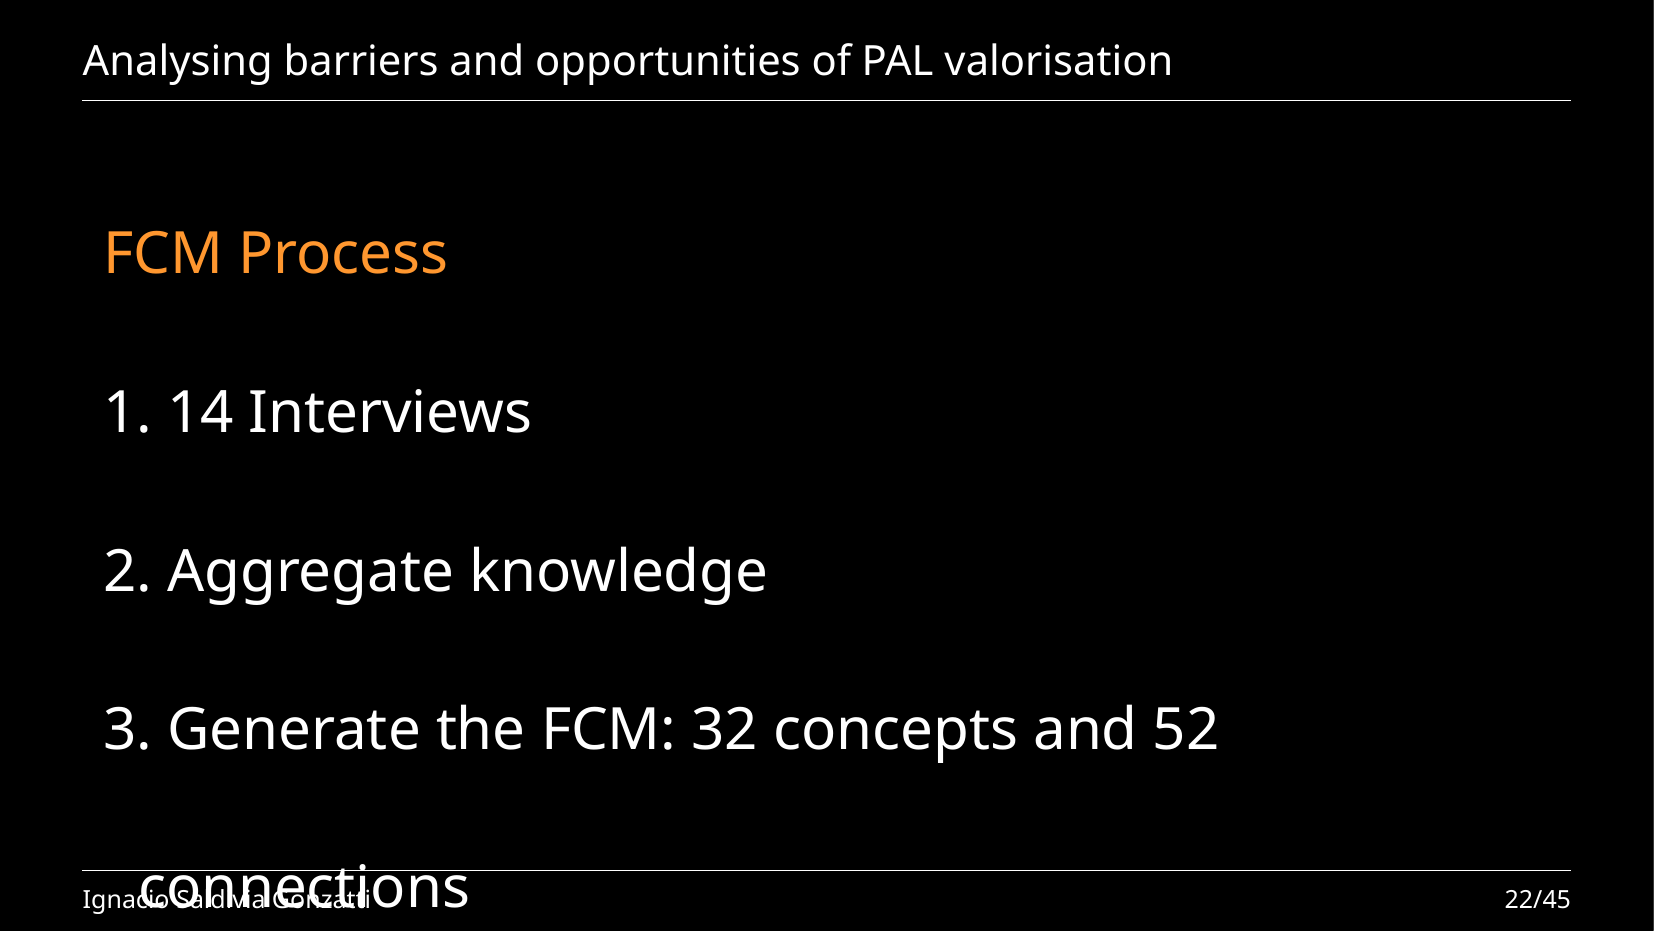

# Analysing barriers and opportunities of PAL valorisation
FCM Process
 14 Interviews
 Aggregate knowledge
 Generate the FCM: 32 concepts and 52 connections
 (Quasi)Dynamic Analysis: “What if” questions
Ignacio Saldivia Gonzatti
22